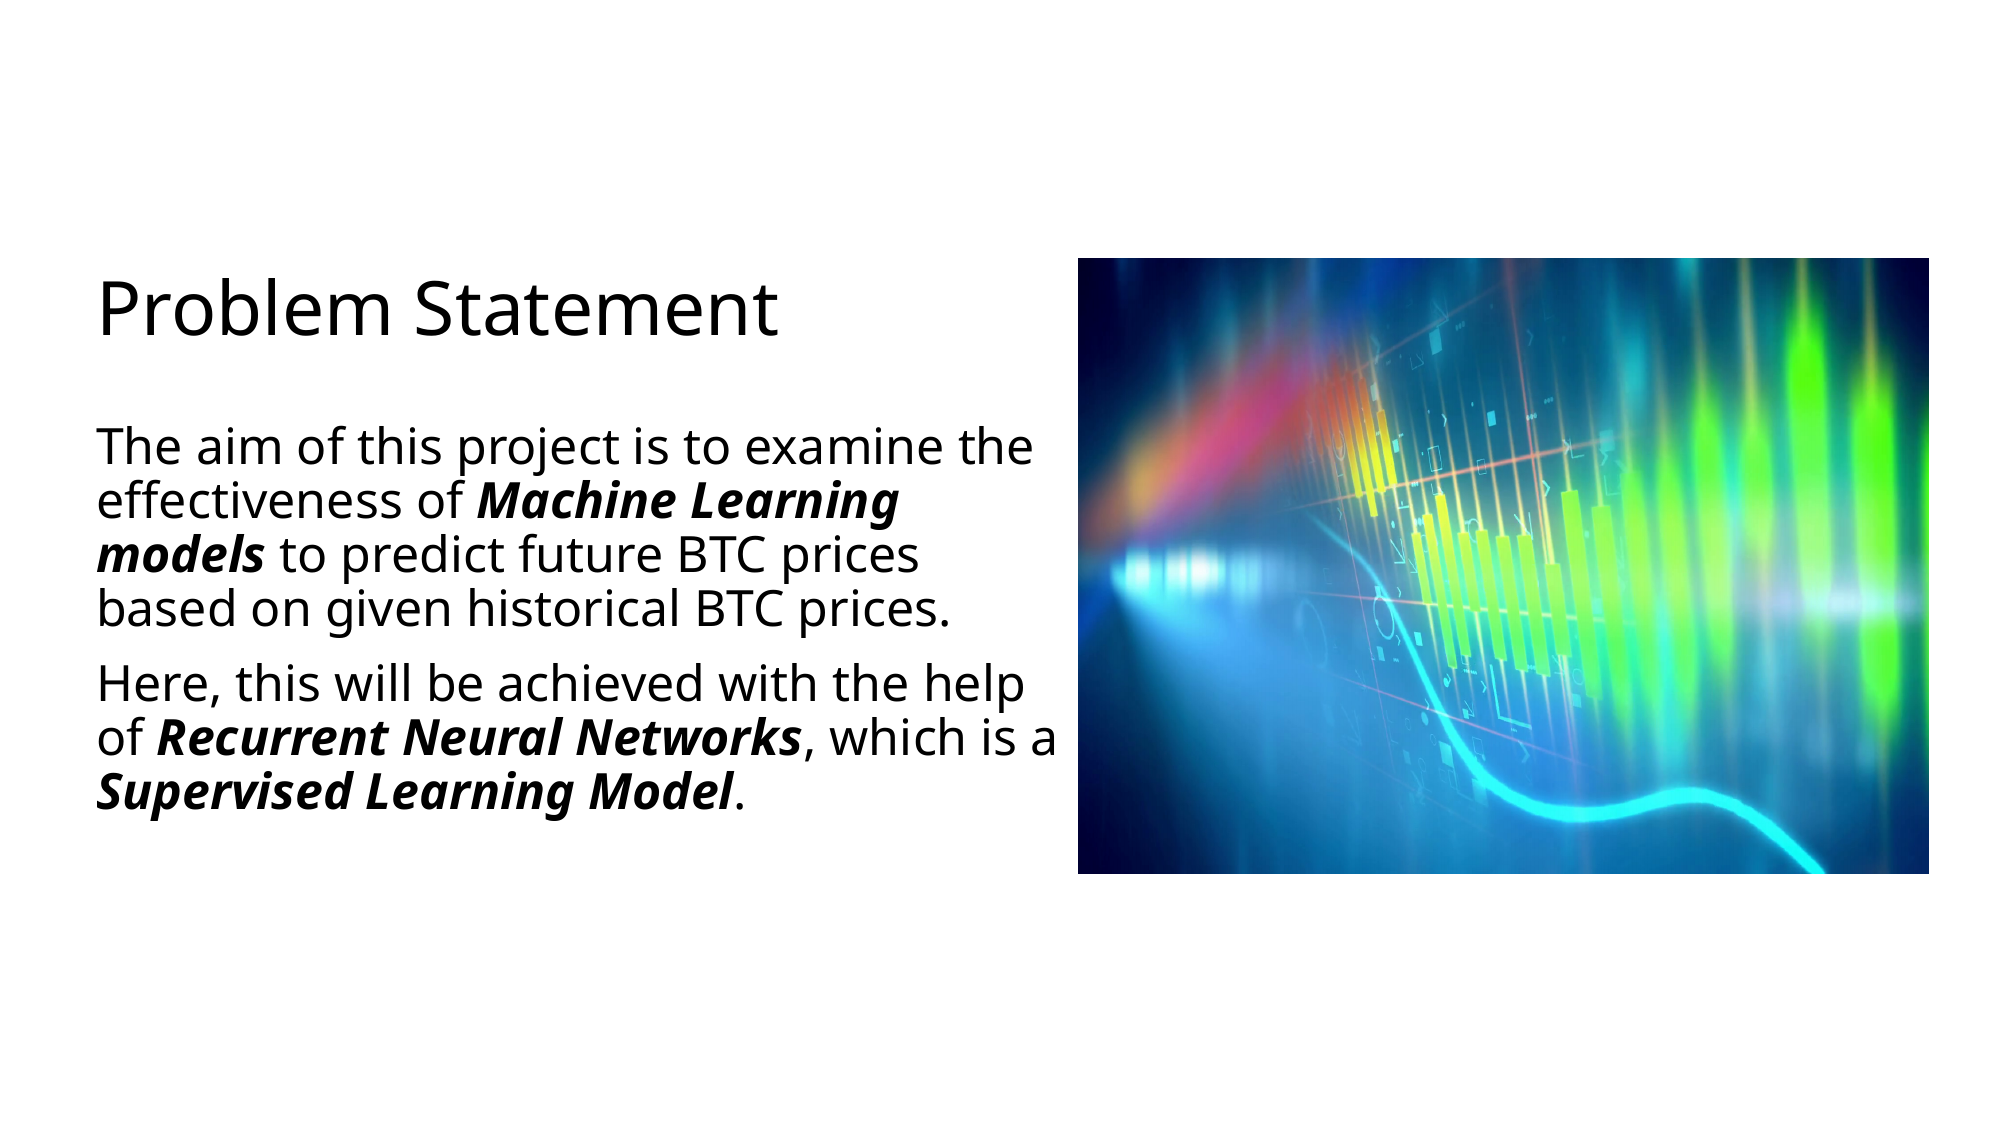

# Problem Statement
The aim of this project is to examine the effectiveness of Machine Learning models to predict future BTC prices based on given historical BTC prices.
Here, this will be achieved with the help of Recurrent Neural Networks, which is a Supervised Learning Model.